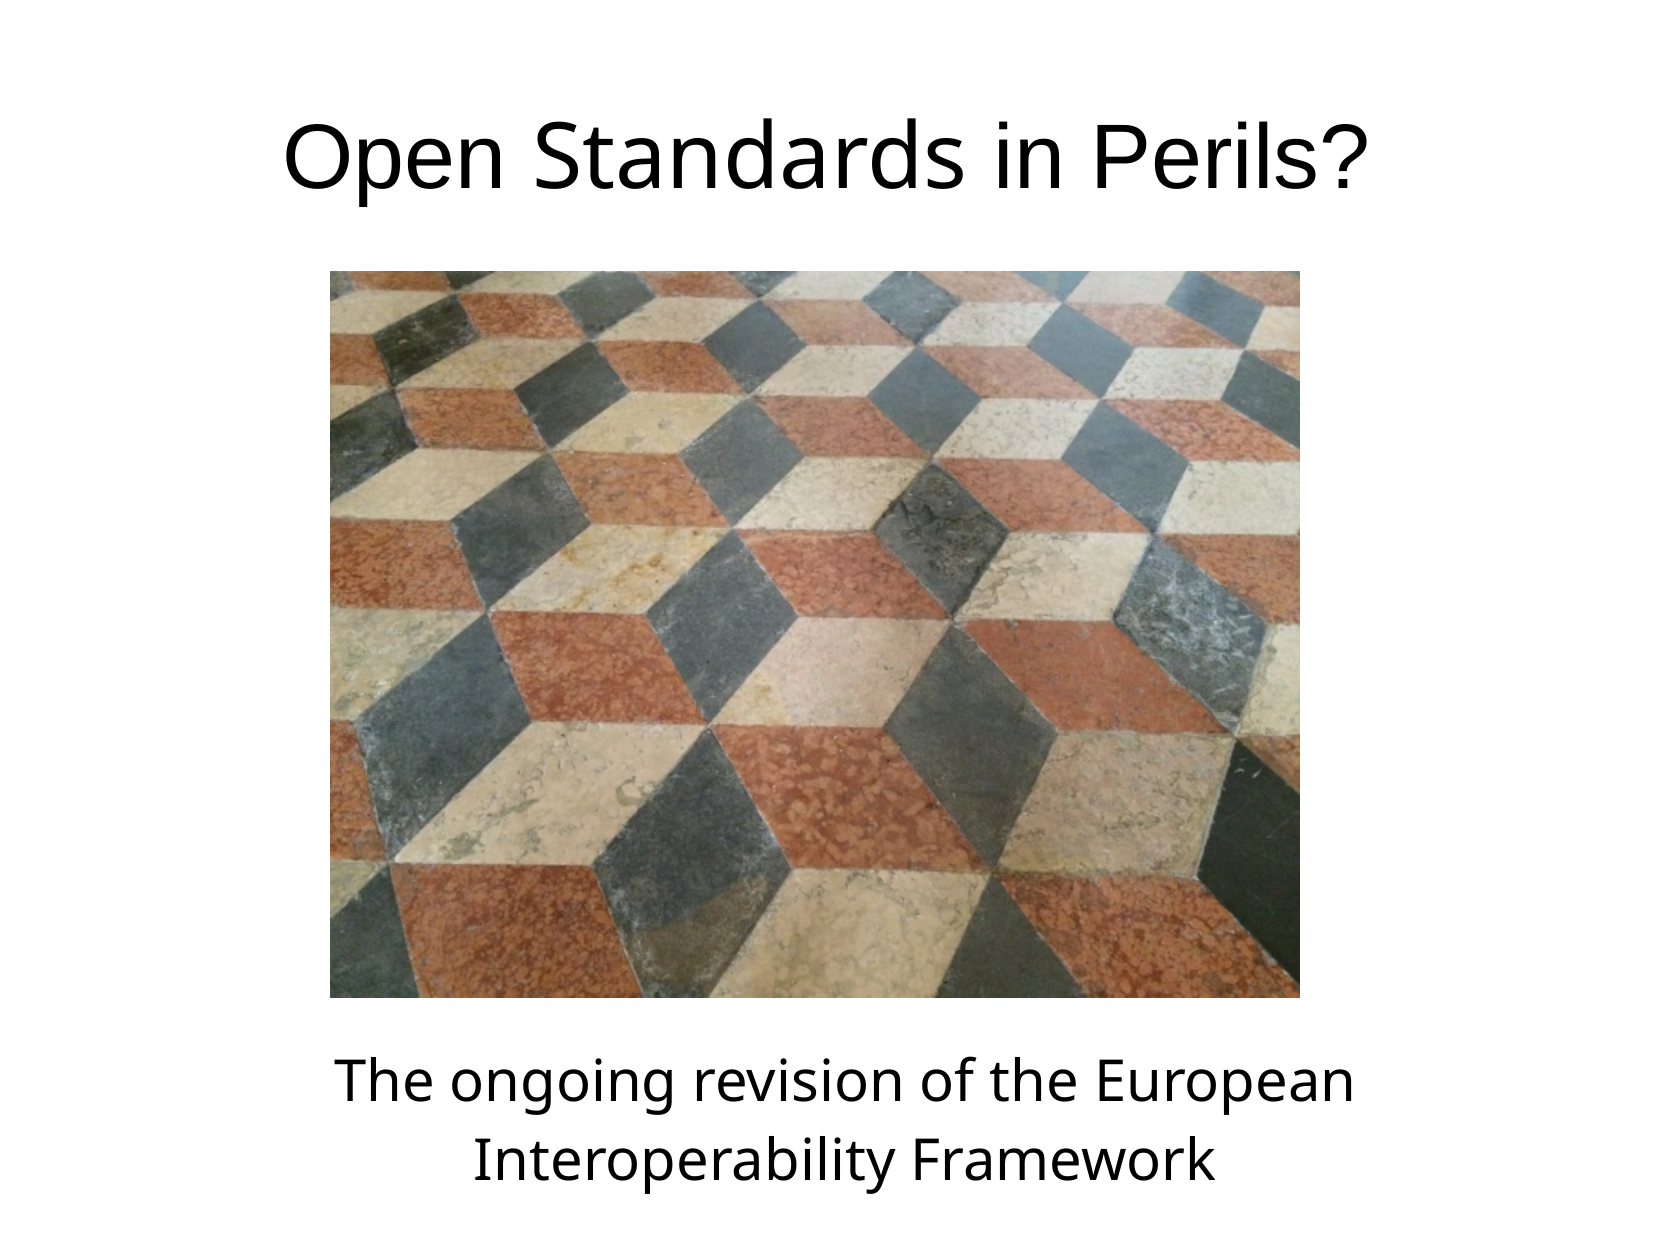

# Open Standards in Perils?
The ongoing revision of the European Interoperability Framework